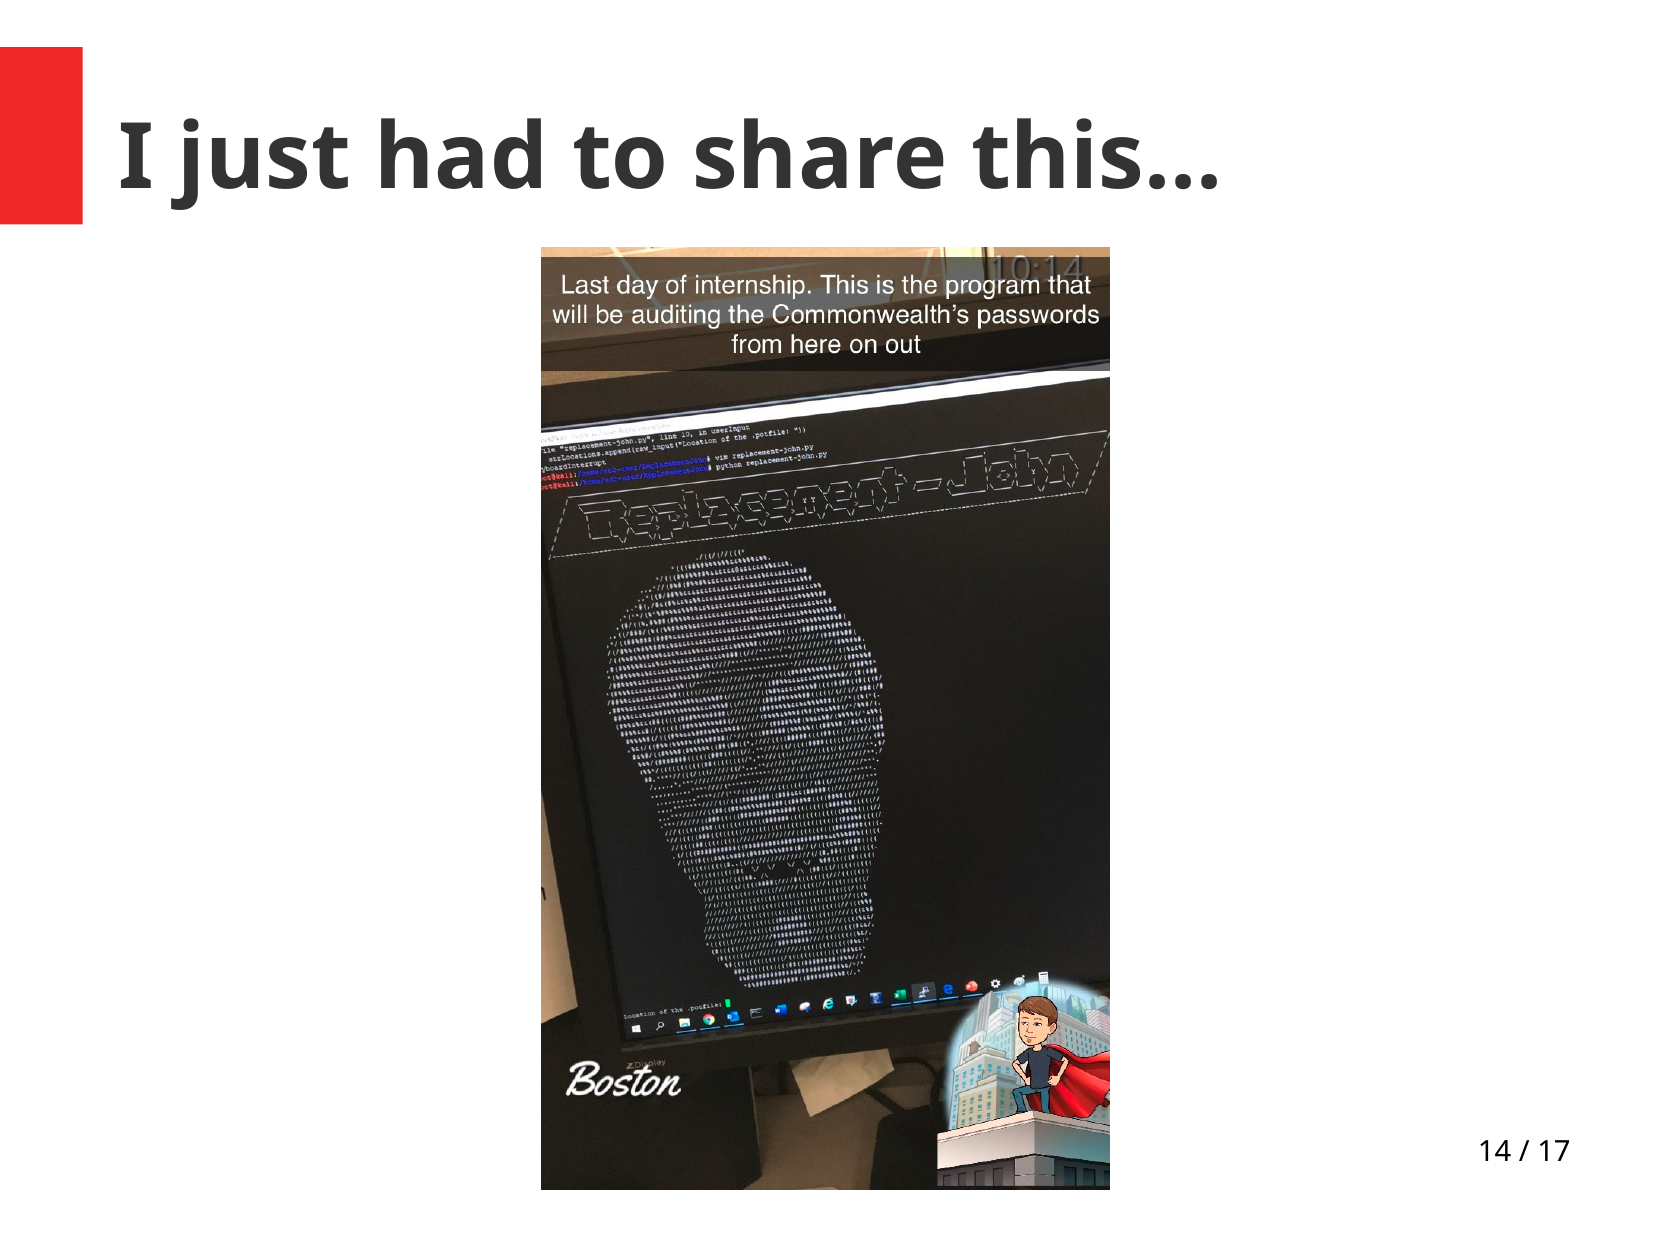

# I just had to share this...
14